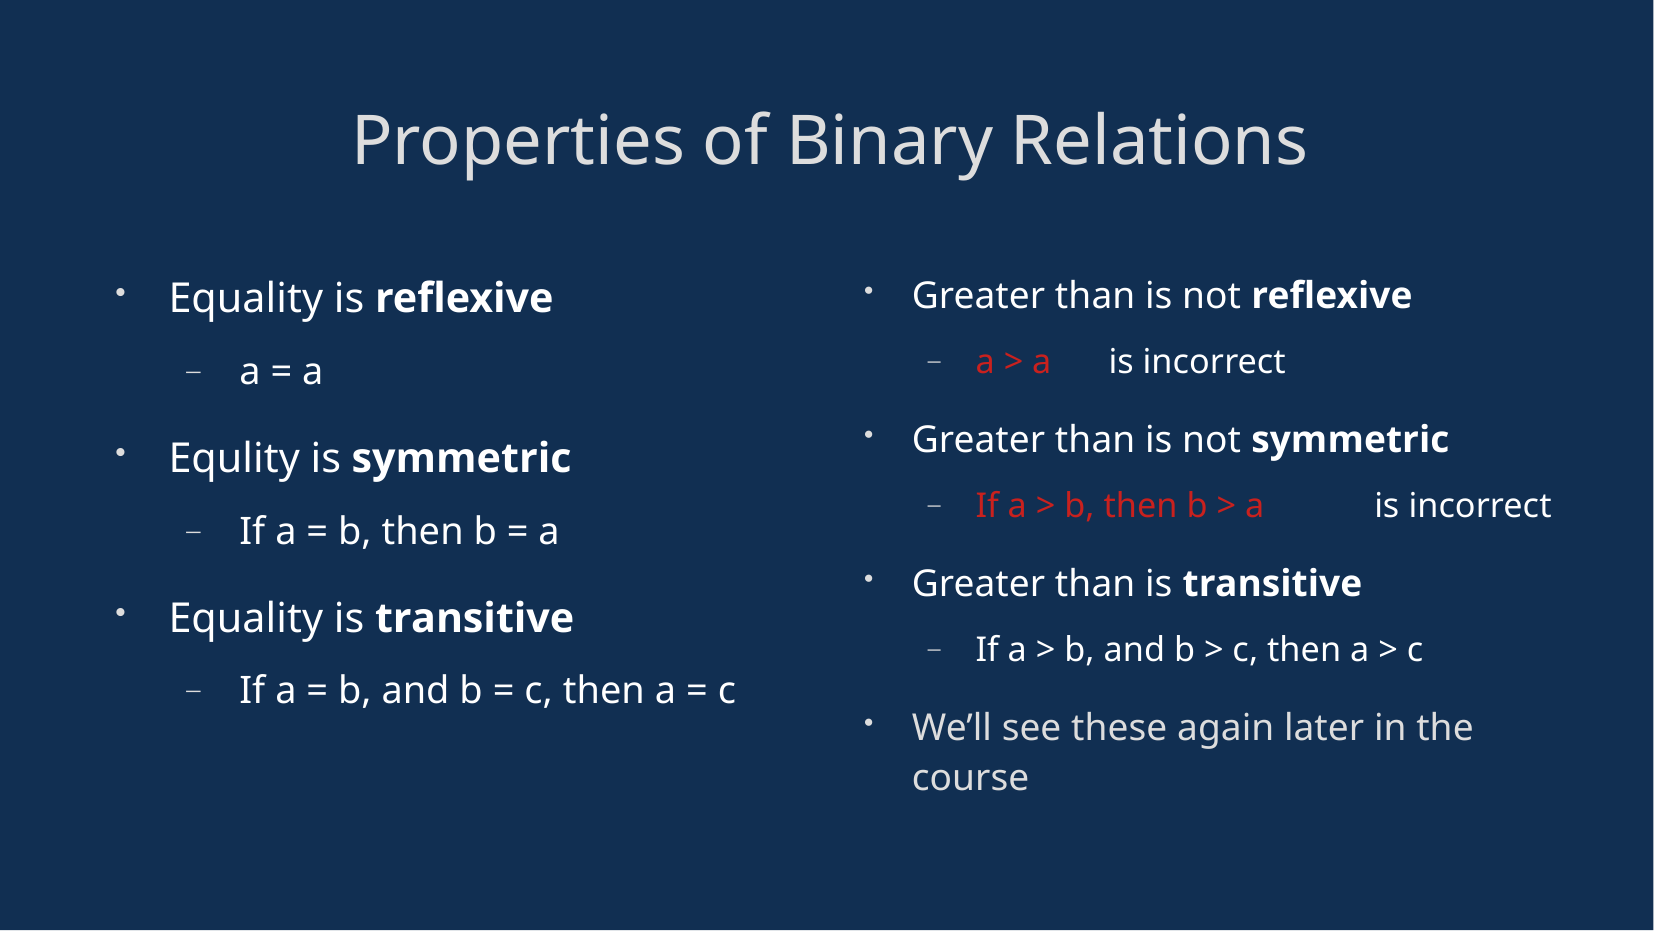

# Properties of Binary Relations
Equality is reflexive
a = a
Equlity is symmetric
If a = b, then b = a
Equality is transitive
If a = b, and b = c, then a = c
Greater than is not reflexive
a > a	is incorrect
Greater than is not symmetric
If a > b, then b > a		is incorrect
Greater than is transitive
If a > b, and b > c, then a > c
We’ll see these again later in the course